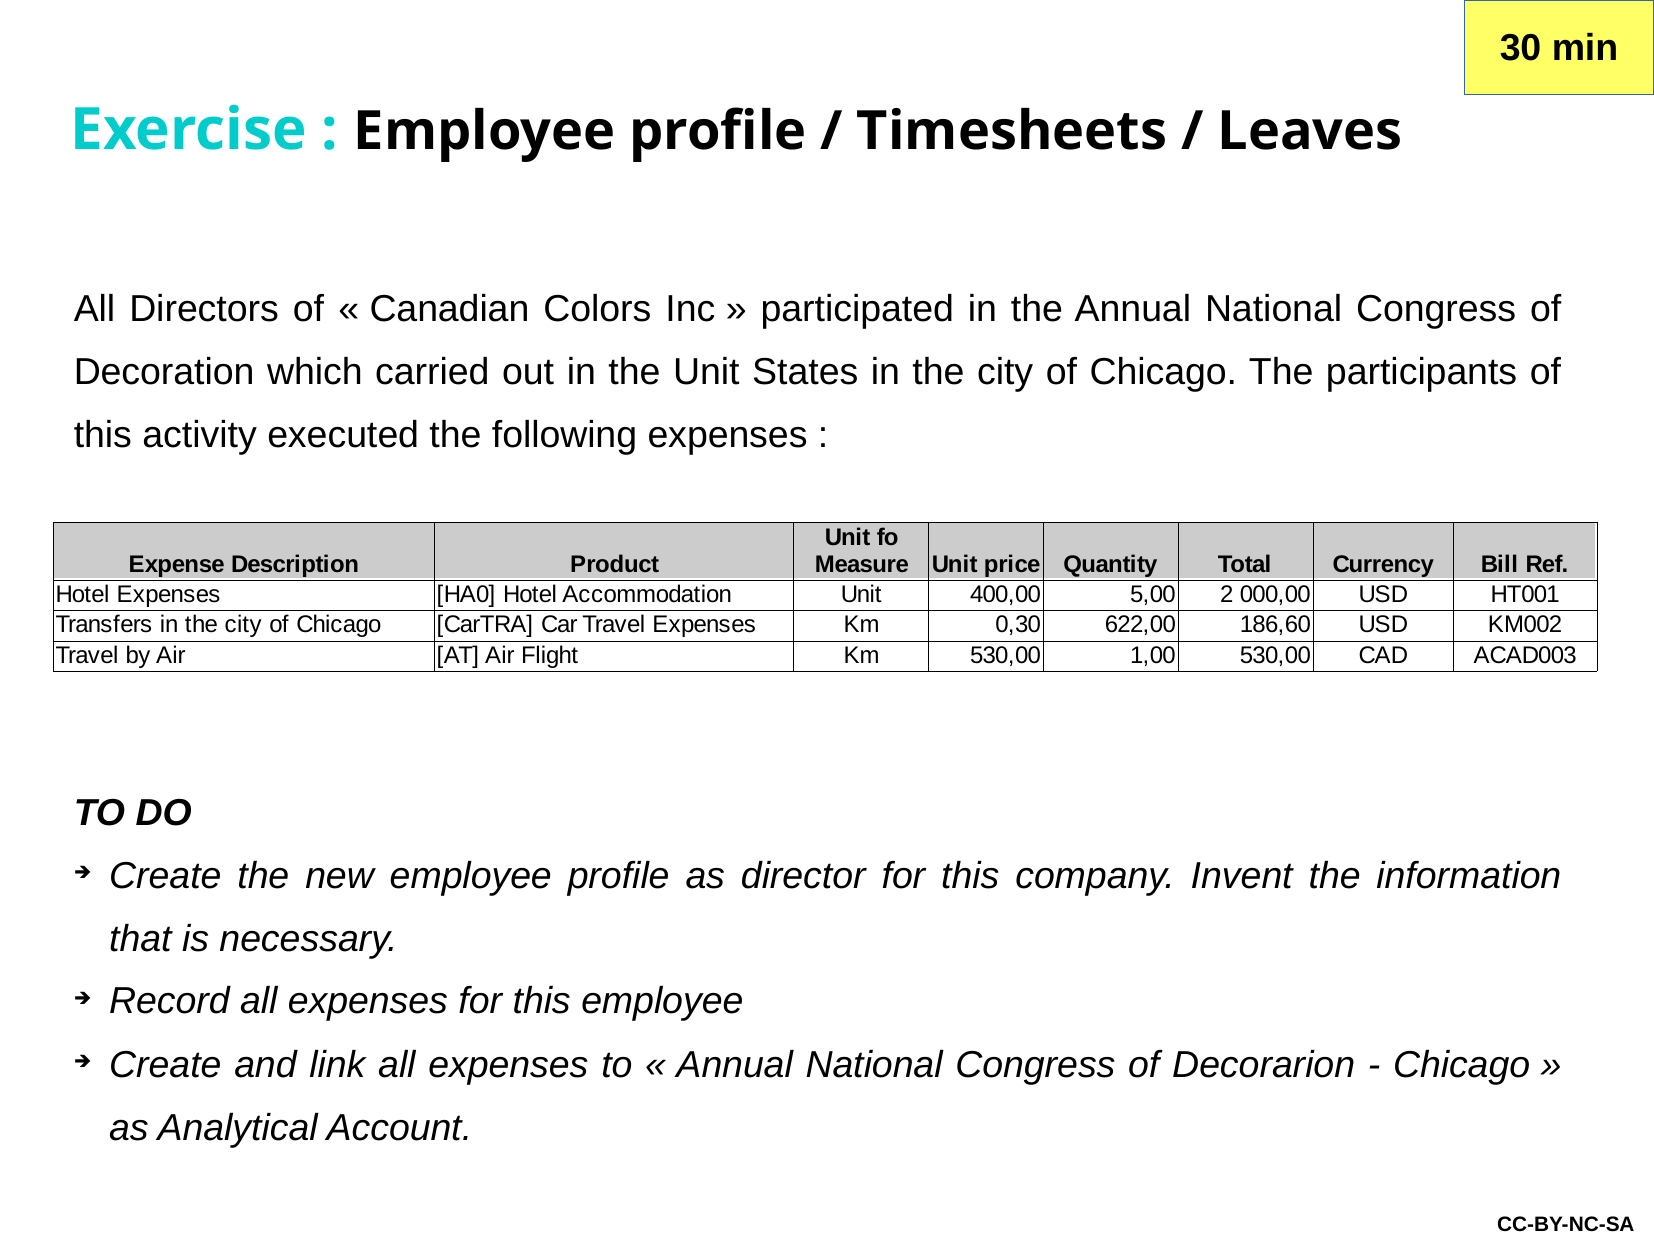

30 min
# Exercise : Employee profile / Timesheets / Leaves
All Directors of « Canadian Colors Inc » participated in the Annual National Congress of Decoration which carried out in the Unit States in the city of Chicago. The participants of this activity executed the following expenses :
TO DO
Create the new employee profile as director for this company. Invent the information that is necessary.
Record all expenses for this employee
Create and link all expenses to « Annual National Congress of Decorarion - Chicago » as Analytical Account.
CC-BY-NC-SA